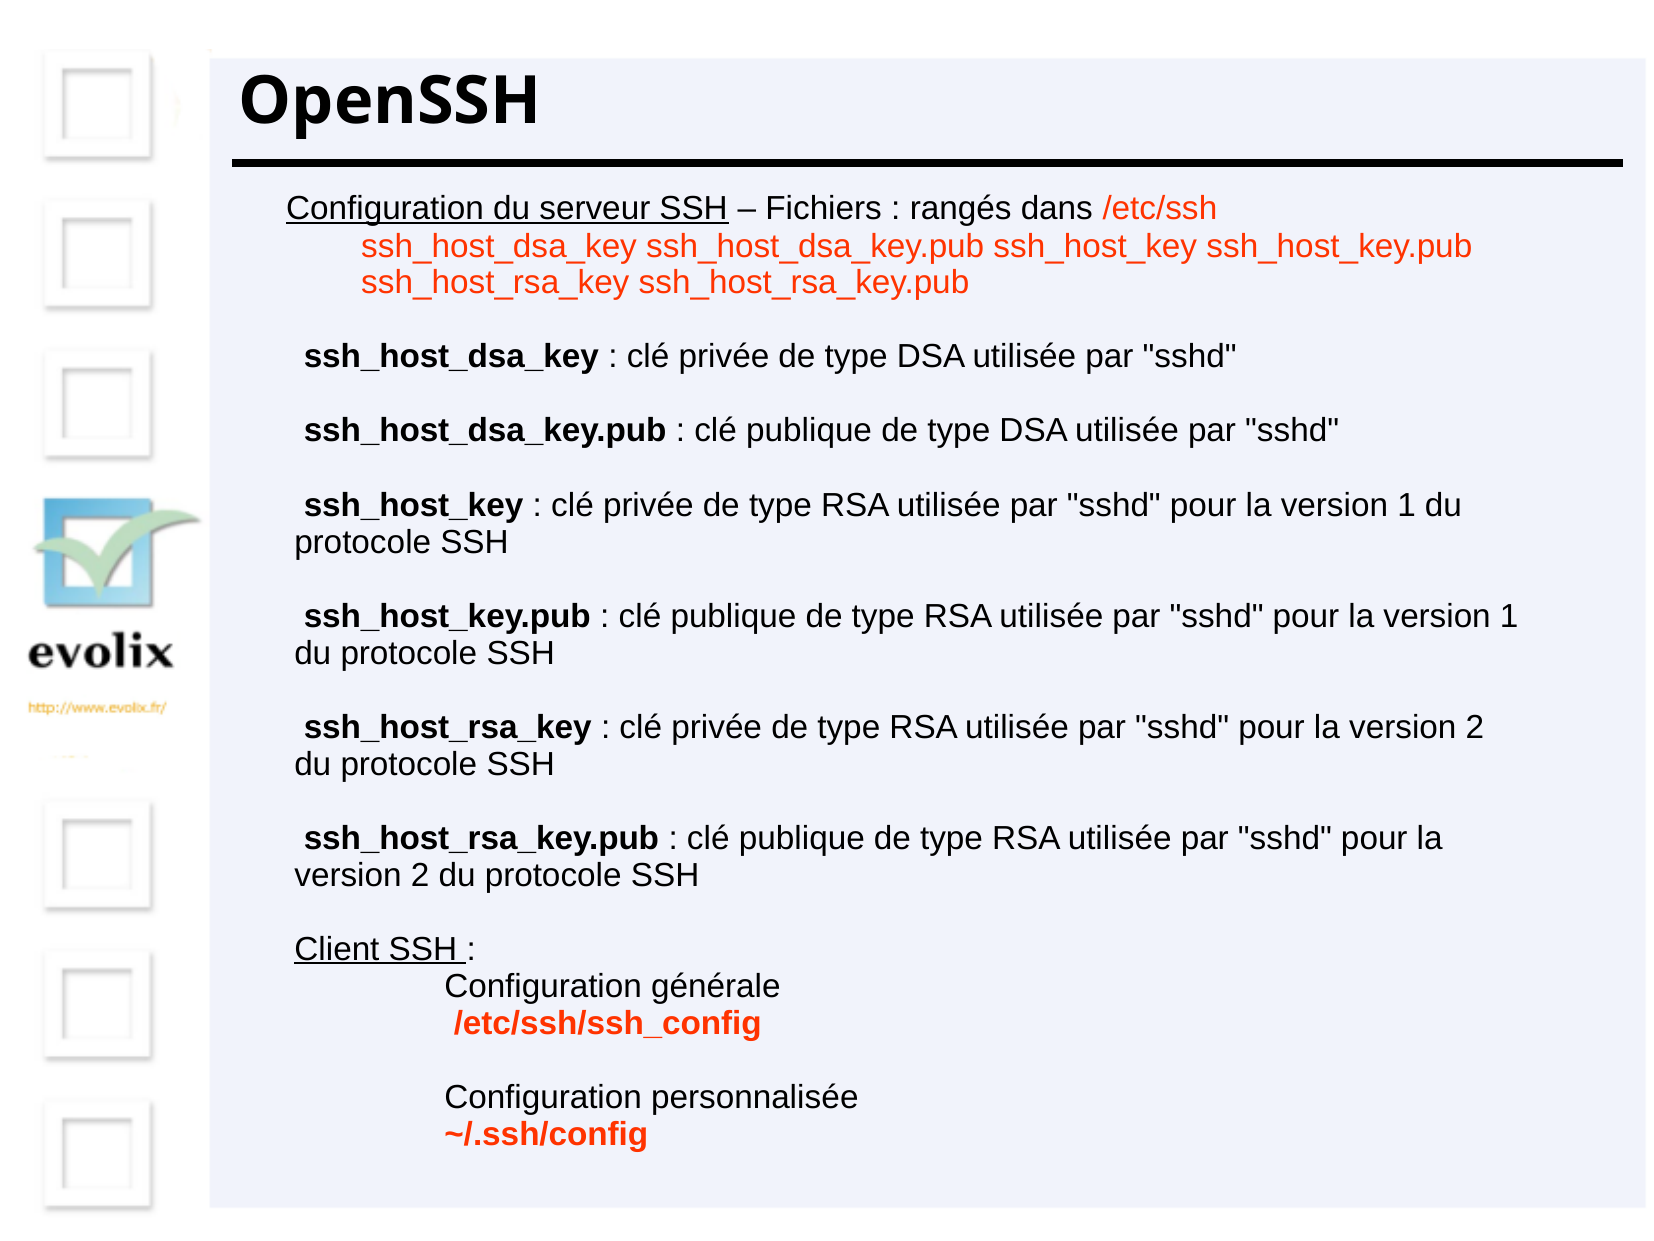

# OpenSSH
Configuration du serveur SSH – Fichiers : rangés dans /etc/ssh
ssh_host_dsa_key ssh_host_dsa_key.pub ssh_host_key ssh_host_key.pub
ssh_host_rsa_key ssh_host_rsa_key.pub
 ssh_host_dsa_key : clé privée de type DSA utilisée par "sshd"
 ssh_host_dsa_key.pub : clé publique de type DSA utilisée par "sshd"
 ssh_host_key : clé privée de type RSA utilisée par "sshd" pour la version 1 du protocole SSH
 ssh_host_key.pub : clé publique de type RSA utilisée par "sshd" pour la version 1 du protocole SSH
 ssh_host_rsa_key : clé privée de type RSA utilisée par "sshd" pour la version 2 du protocole SSH
 ssh_host_rsa_key.pub : clé publique de type RSA utilisée par "sshd" pour la version 2 du protocole SSH
Client SSH :
	Configuration générale
	 /etc/ssh/ssh_config
	Configuration personnalisée
	~/.ssh/config